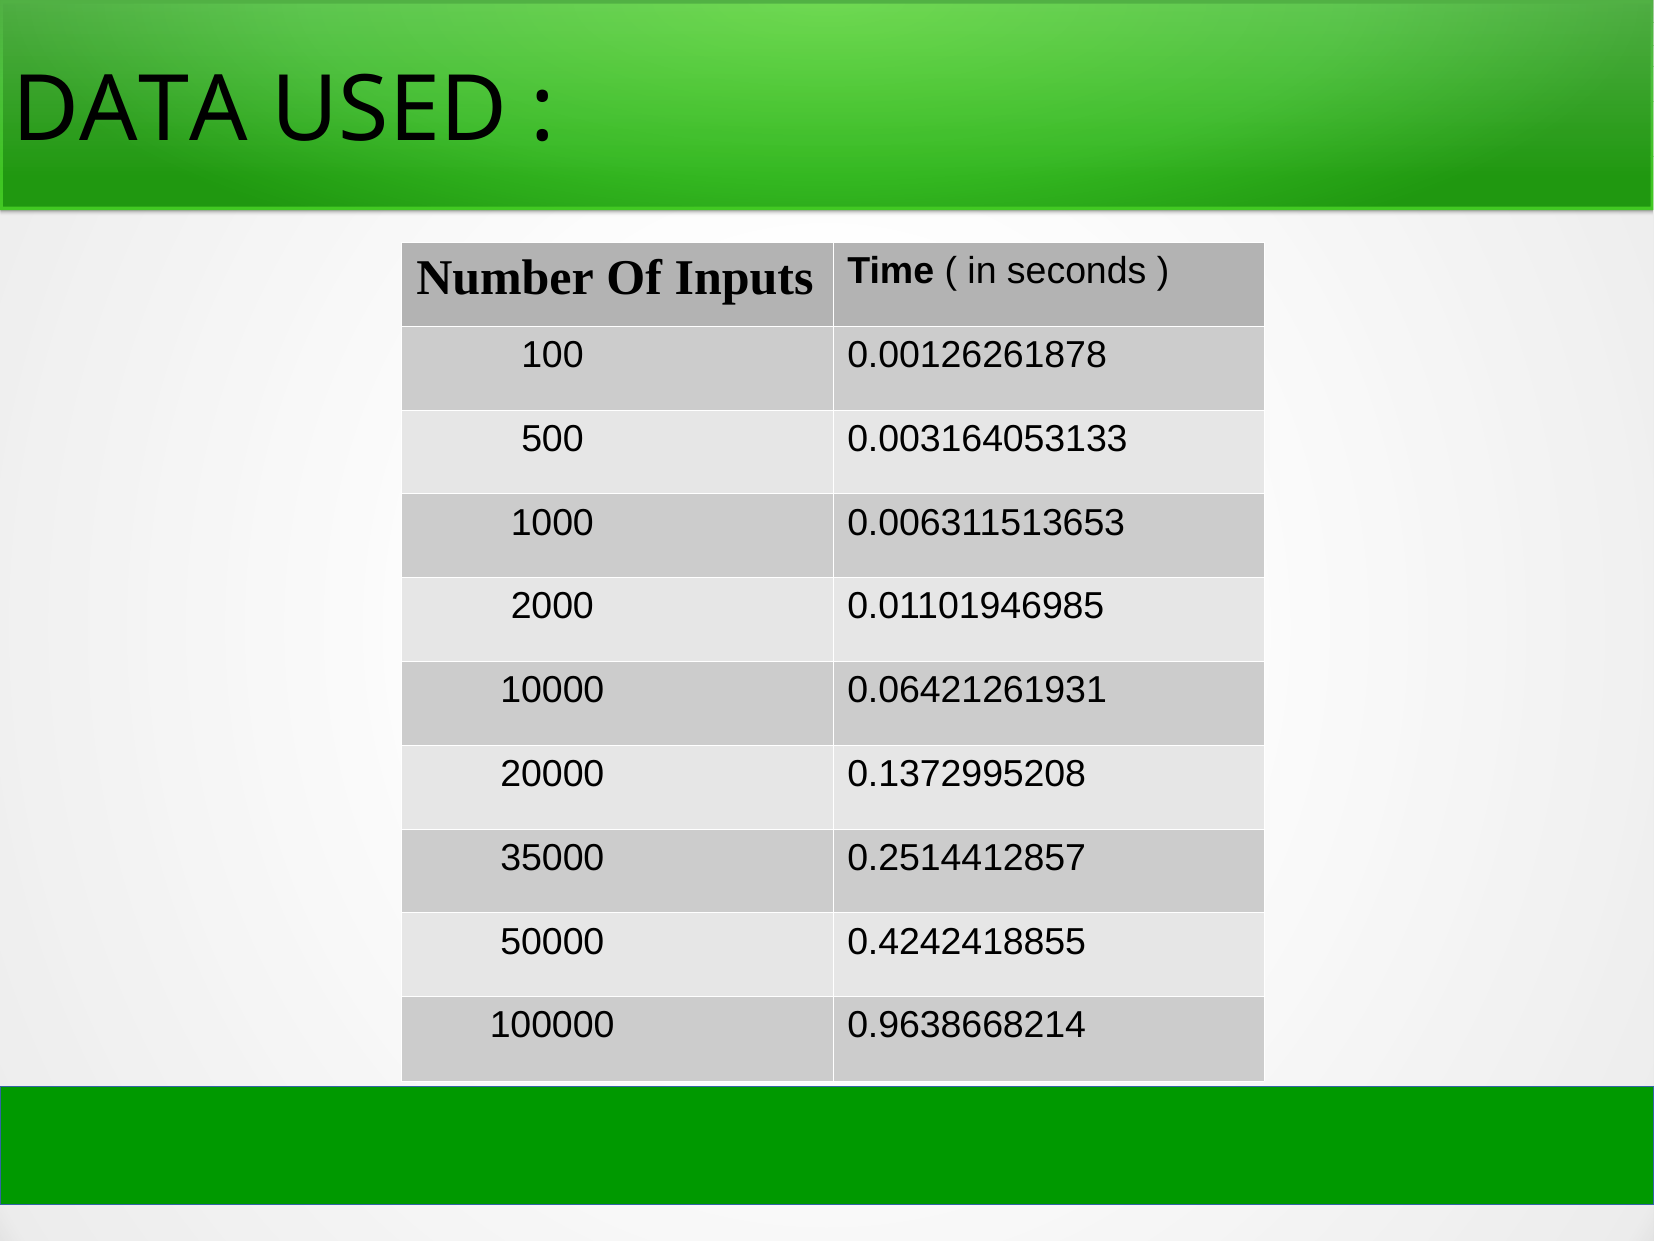

DATA USED :
| Number Of Inputs | Time ( in seconds ) |
| --- | --- |
| 100 | 0.00126261878 |
| 500 | 0.003164053133 |
| 1000 | 0.006311513653 |
| 2000 | 0.01101946985 |
| 10000 | 0.06421261931 |
| 20000 | 0.1372995208 |
| 35000 | 0.2514412857 |
| 50000 | 0.4242418855 |
| 100000 | 0.9638668214 |
12/26/03
AVL Trees - Lecture 8
36